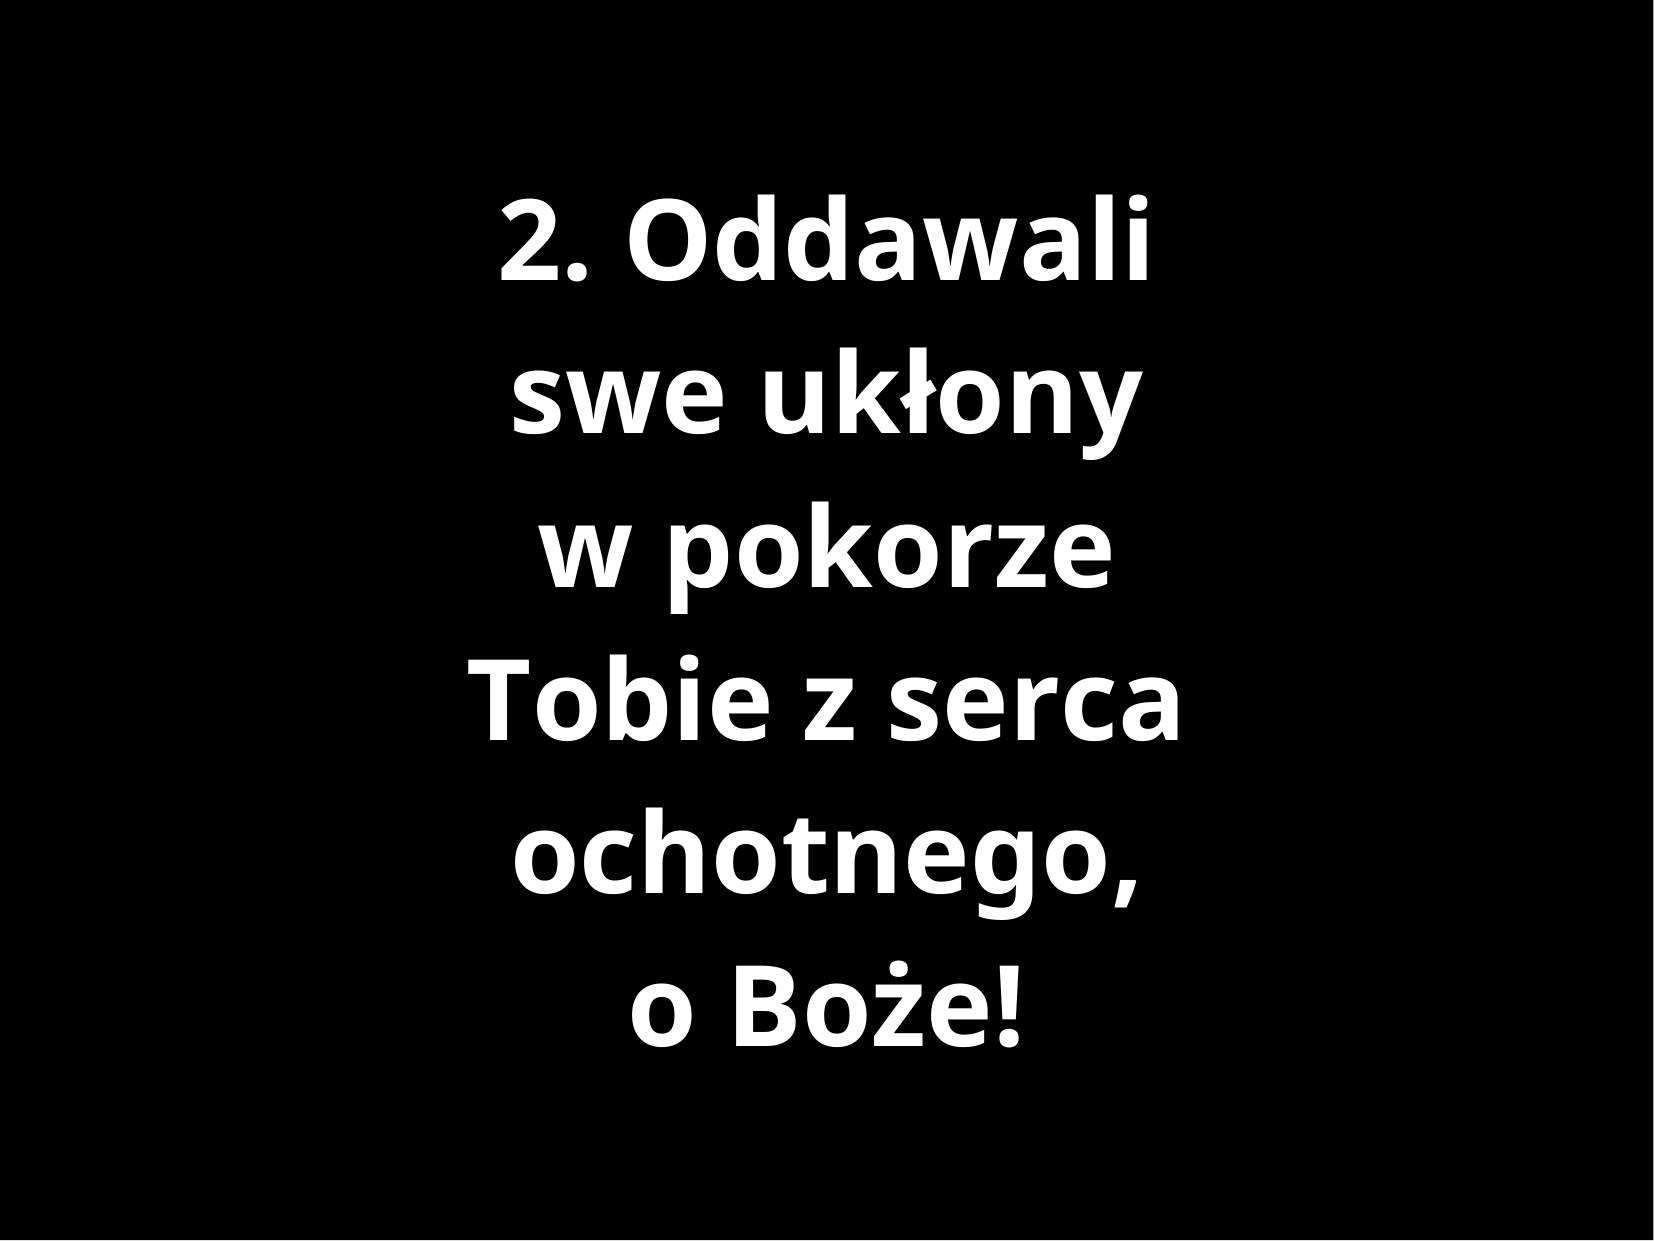

# 2. Oddawali swe ukłony w pokorze Tobie z serca ochotnego, o Boże!